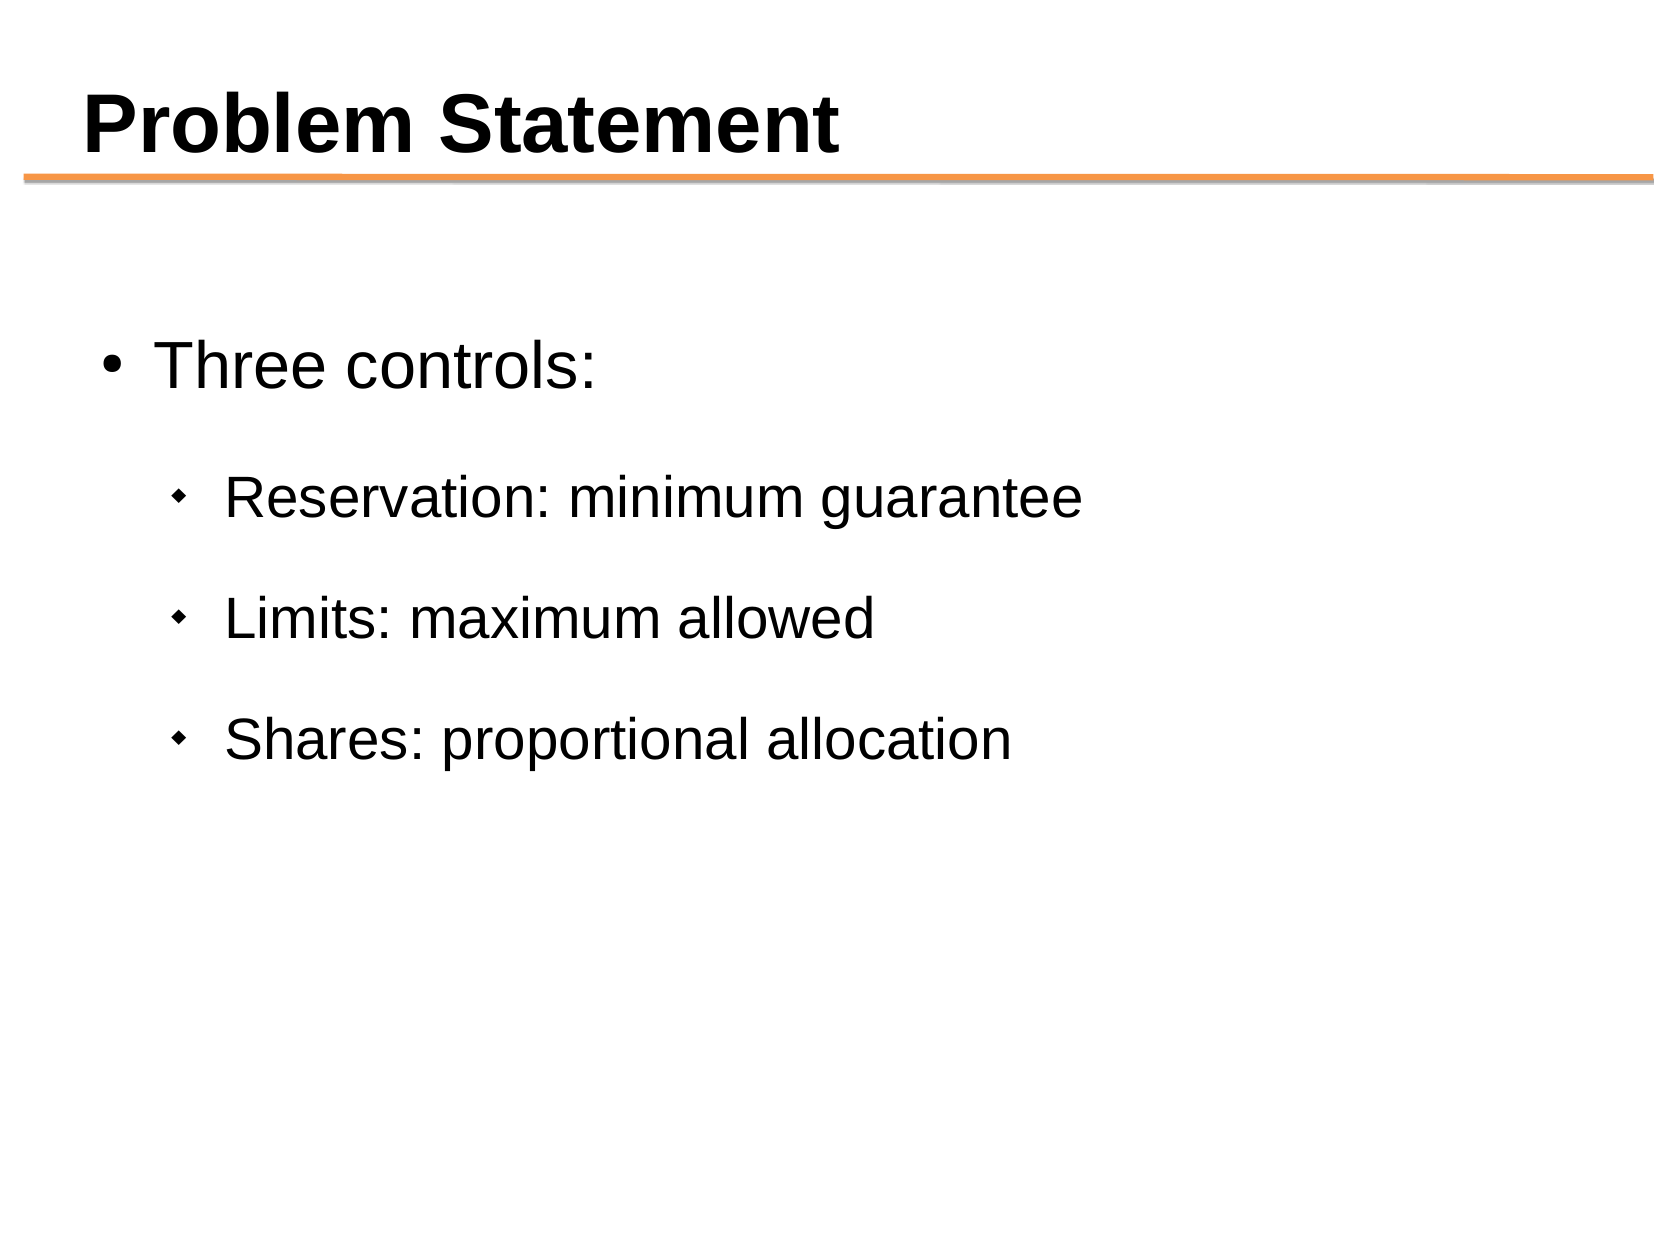

# Problem Statement
Three controls:
Reservation: minimum guarantee
Limits: maximum allowed
Shares: proportional allocation